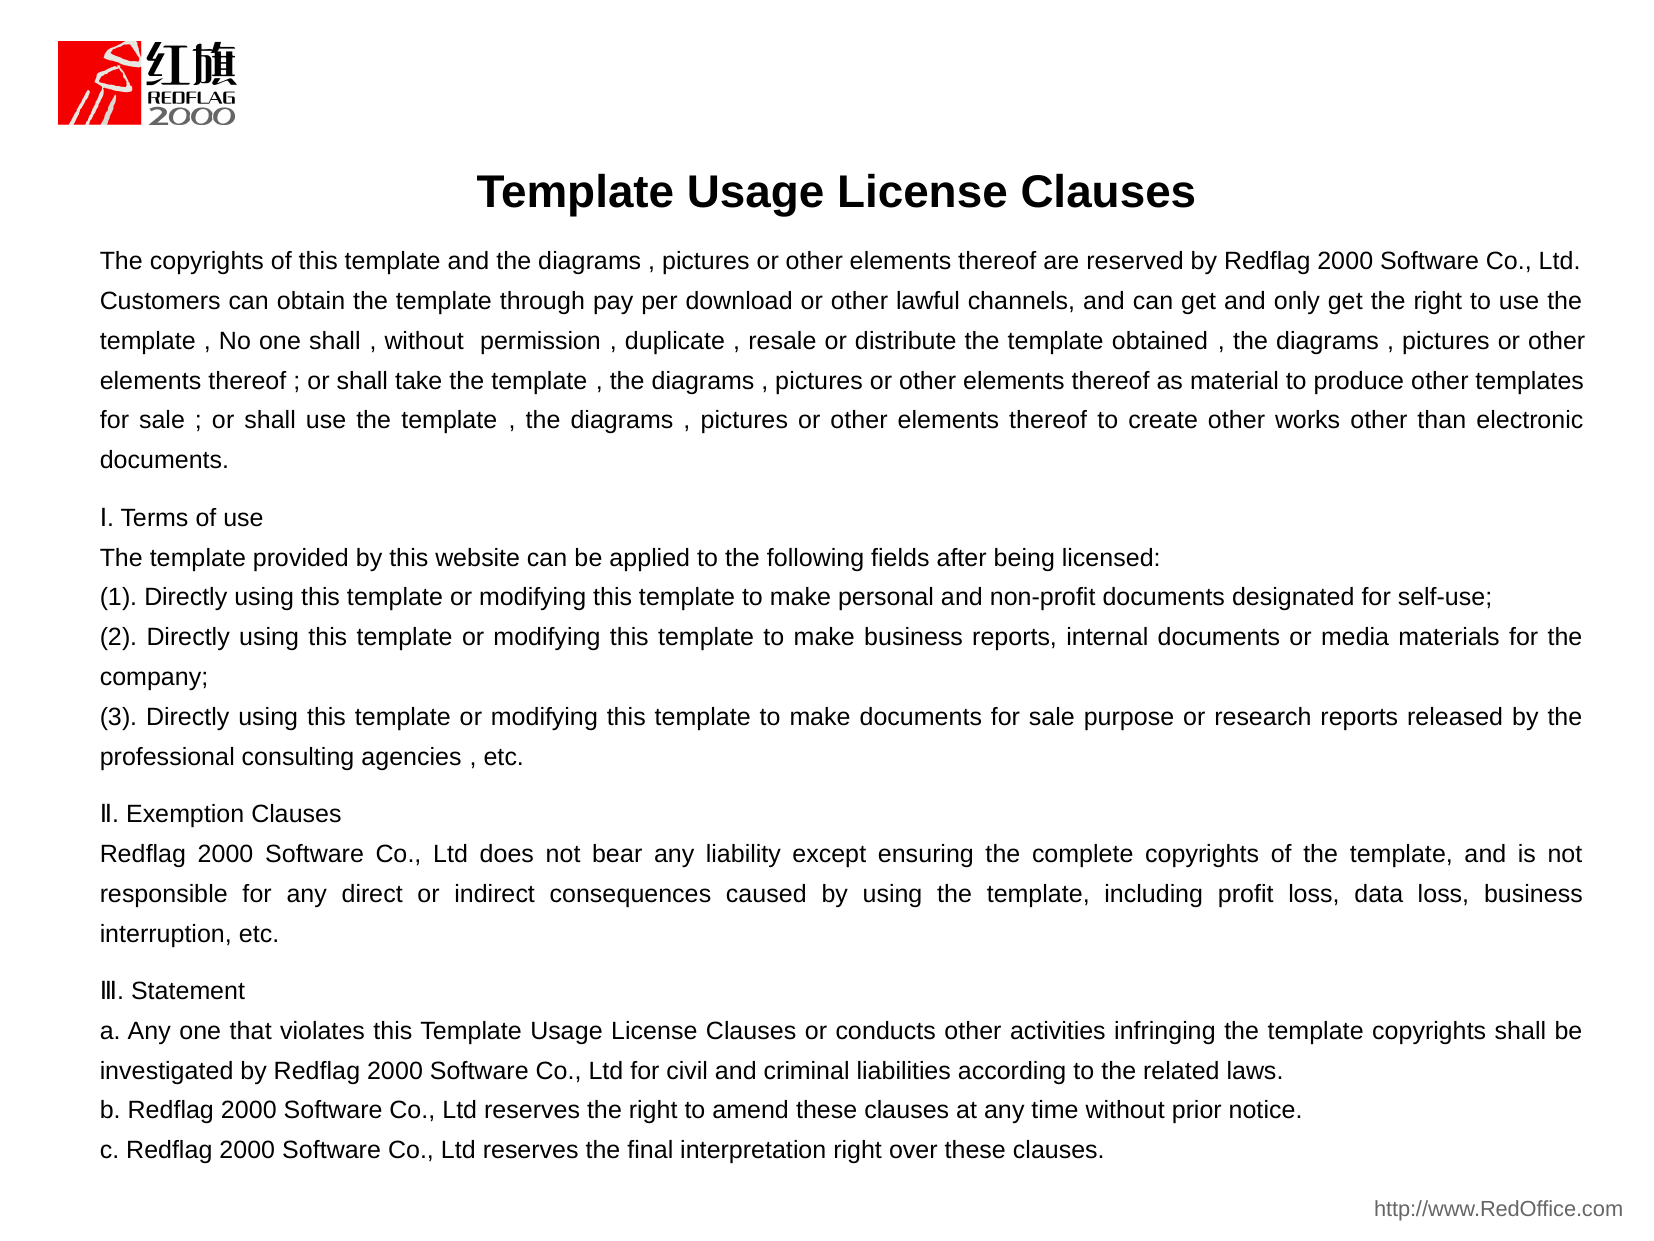

Template Usage License Clauses
The copyrights of this template and the diagrams , pictures or other elements thereof are reserved by Redflag 2000 Software Co., Ltd.
Customers can obtain the template through pay per download or other lawful channels, and can get and only get the right to use the template , No one shall , without permission , duplicate , resale or distribute the template obtained , the diagrams , pictures or other elements thereof ; or shall take the template , the diagrams , pictures or other elements thereof as material to produce other templates for sale ; or shall use the template , the diagrams , pictures or other elements thereof to create other works other than electronic documents.
Ⅰ. Terms of use
The template provided by this website can be applied to the following fields after being licensed:
(1). Directly using this template or modifying this template to make personal and non-profit documents designated for self-use;
(2). Directly using this template or modifying this template to make business reports, internal documents or media materials for the company;
(3). Directly using this template or modifying this template to make documents for sale purpose or research reports released by the professional consulting agencies , etc.
Ⅱ. Exemption Clauses
Redflag 2000 Software Co., Ltd does not bear any liability except ensuring the complete copyrights of the template, and is not responsible for any direct or indirect consequences caused by using the template, including profit loss, data loss, business interruption, etc.
Ⅲ. Statement
a. Any one that violates this Template Usage License Clauses or conducts other activities infringing the template copyrights shall be investigated by Redflag 2000 Software Co., Ltd for civil and criminal liabilities according to the related laws.
b. Redflag 2000 Software Co., Ltd reserves the right to amend these clauses at any time without prior notice.
c. Redflag 2000 Software Co., Ltd reserves the final interpretation right over these clauses.
http://www.RedOffice.com